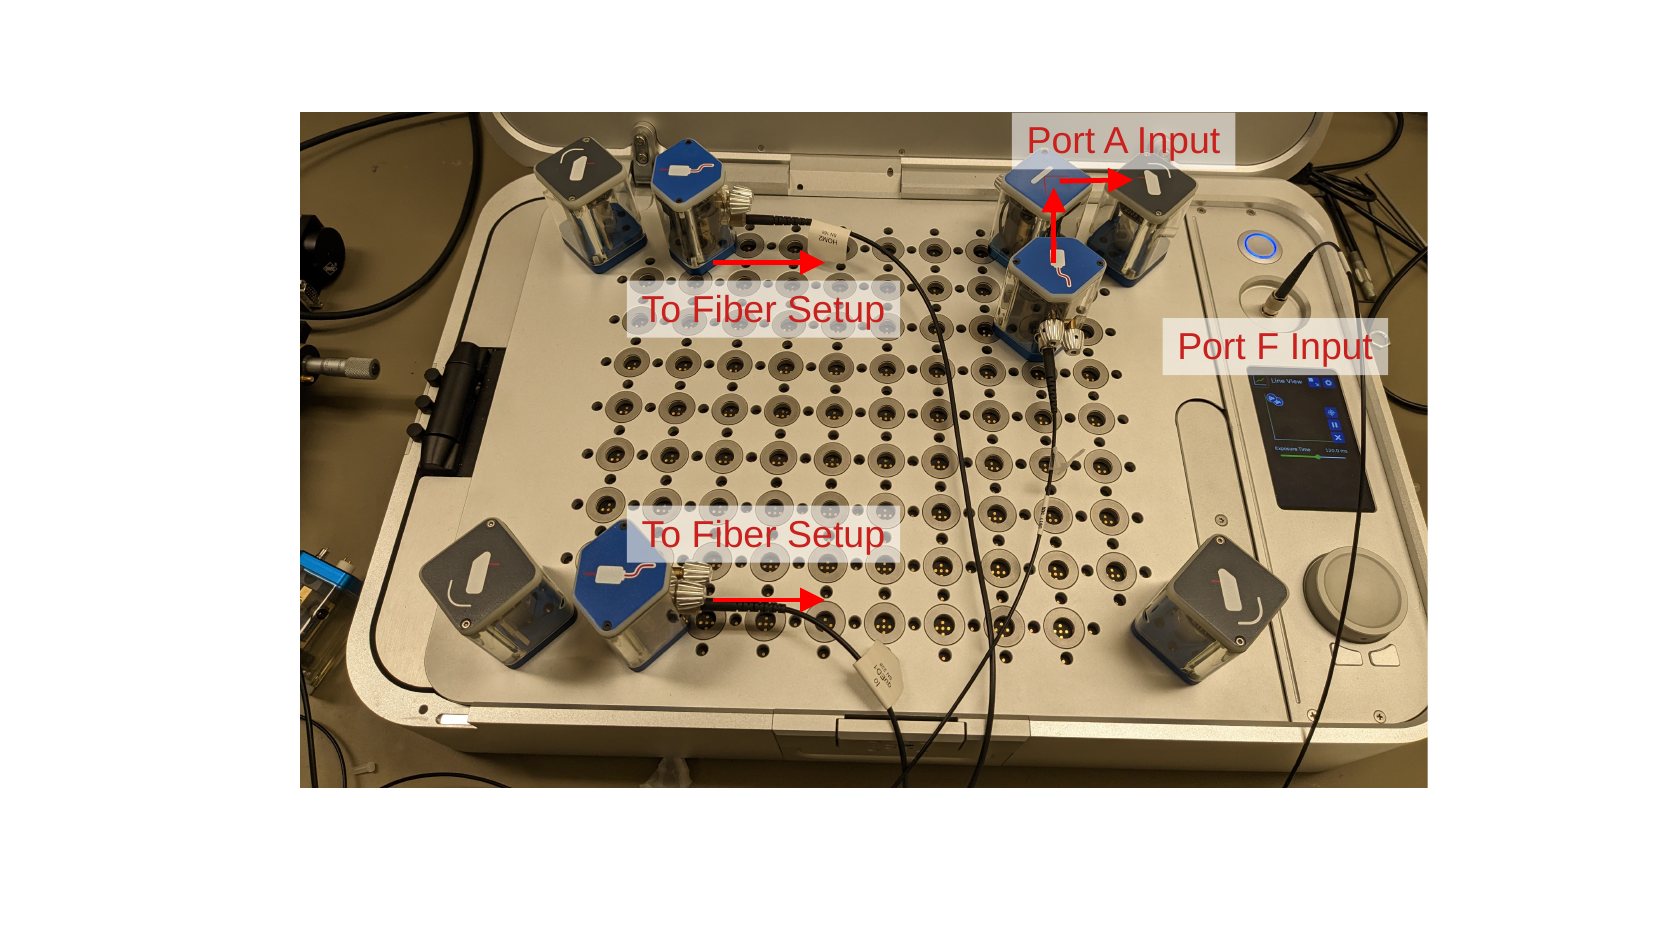

Port A Input
To Fiber Setup
Port F Input
To Fiber Setup